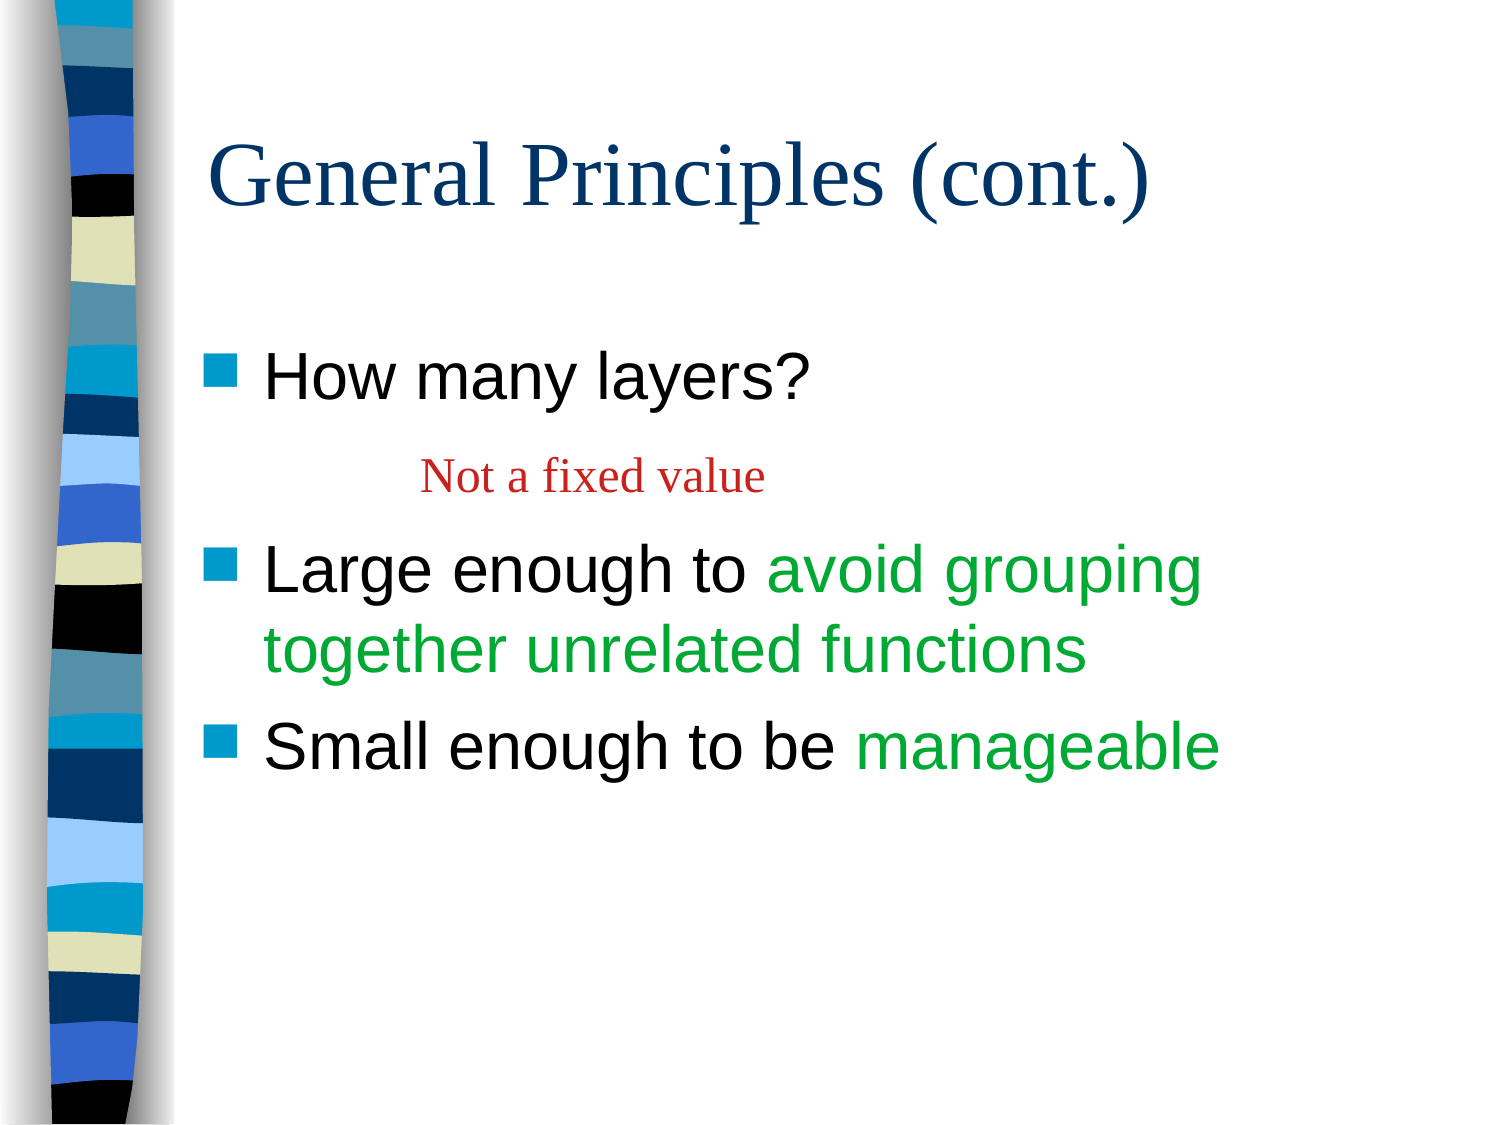

# General Principles (cont.)
How many layers?
Large enough to avoid grouping together unrelated functions
Small enough to be manageable
Not a fixed value